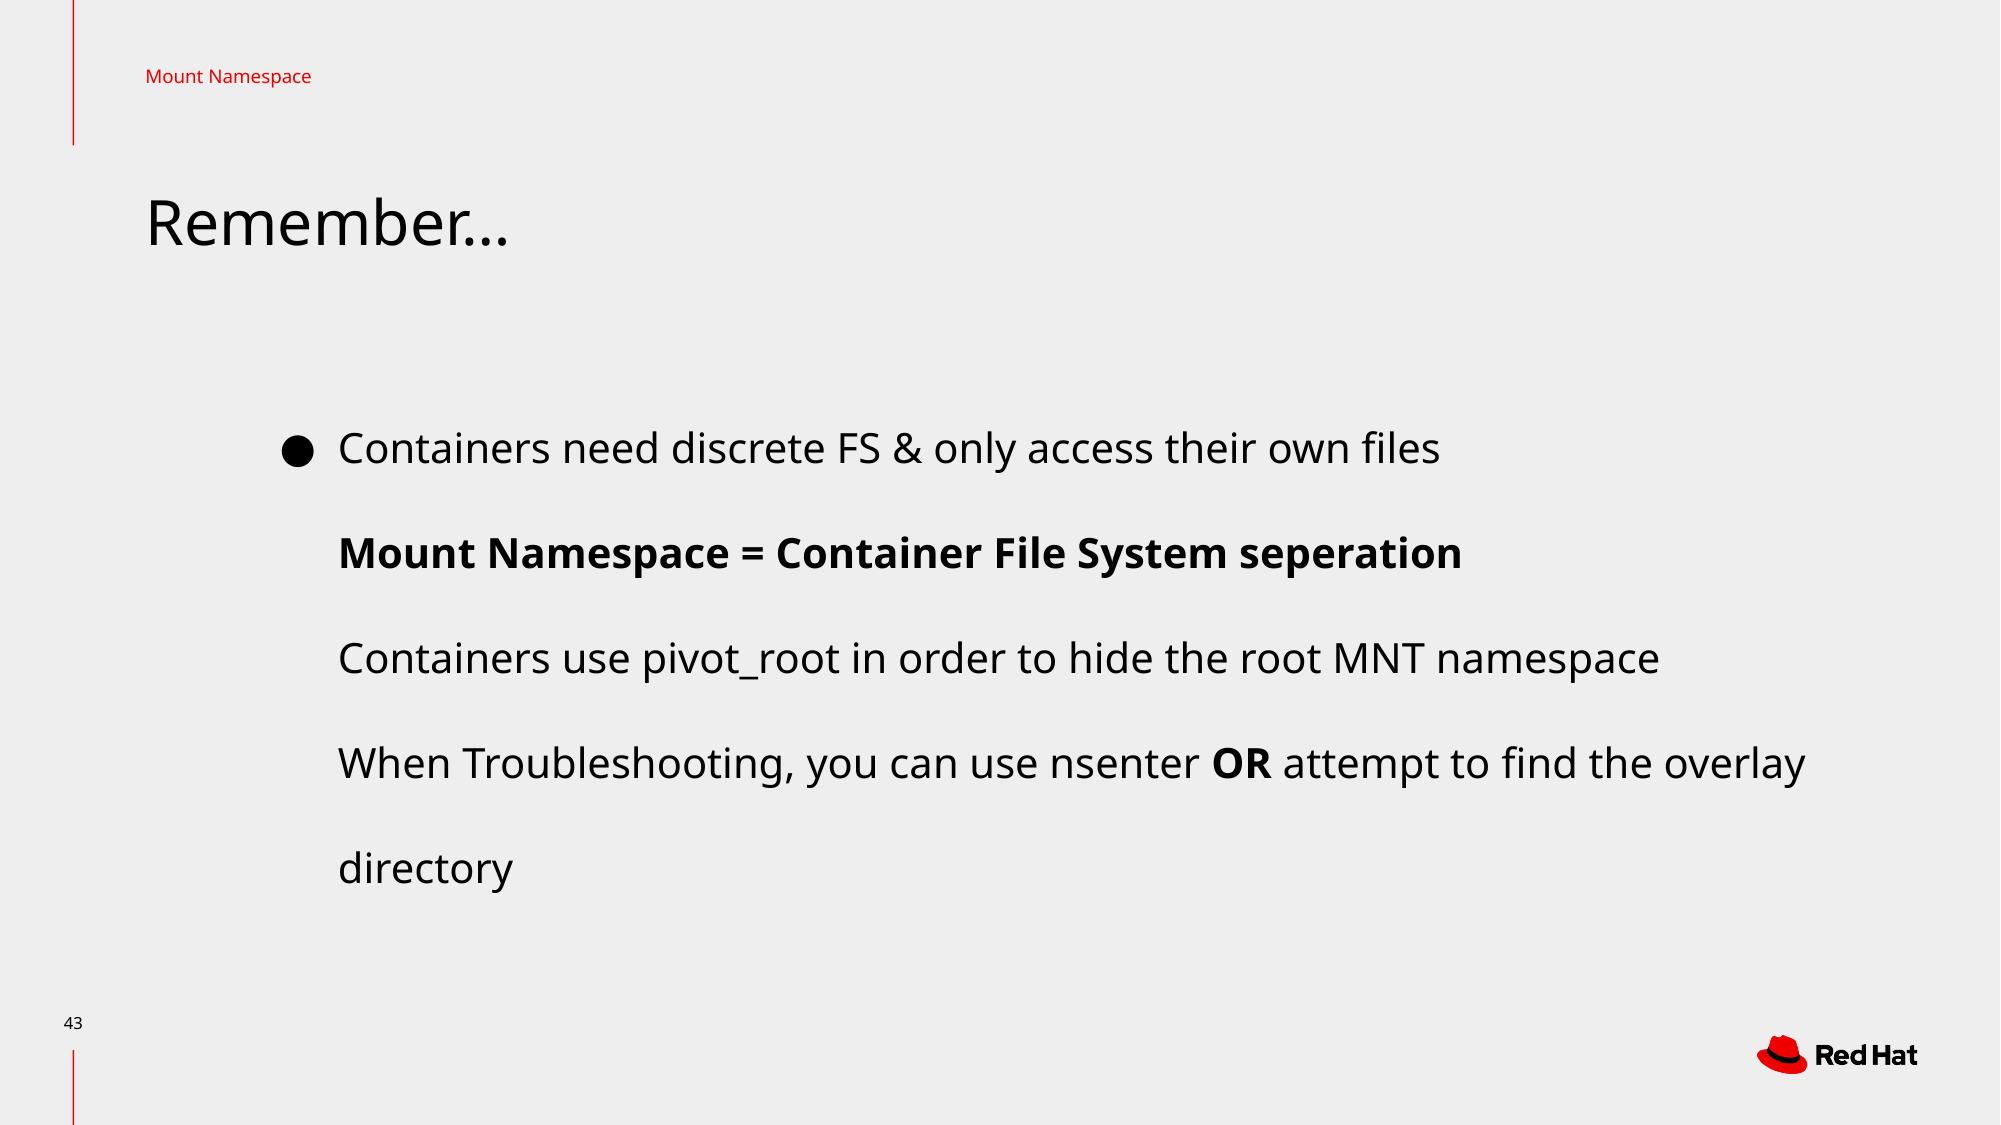

# Mount Namespace
Remember…
Containers need discrete FS & only access their own files
Mount Namespace = Container File System seperation
Containers use pivot_root in order to hide the root MNT namespace
When Troubleshooting, you can use nsenter OR attempt to find the overlay directory